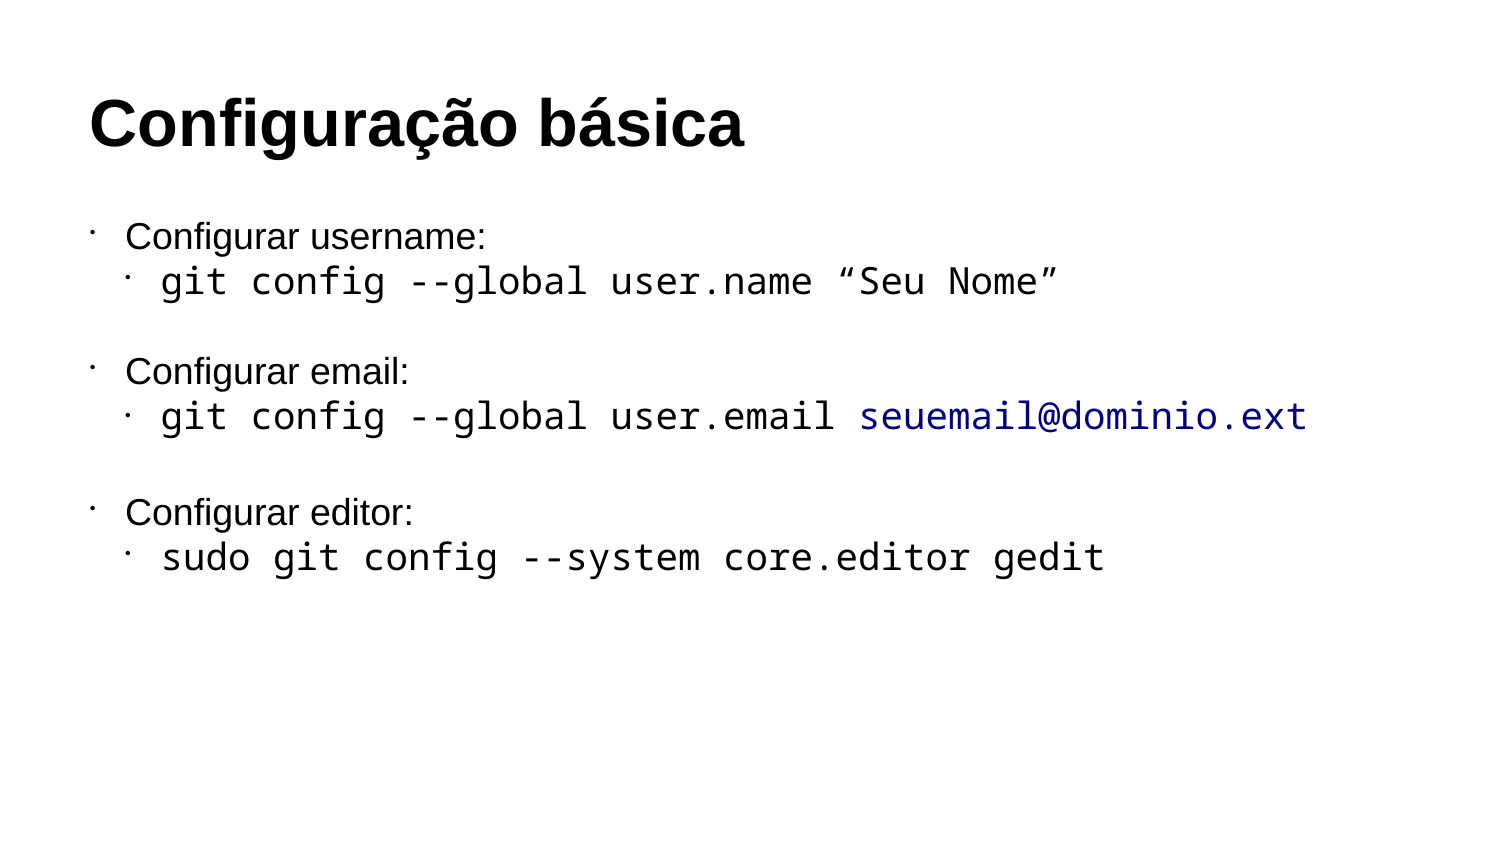

Configuração básica
Configurar username:
git config --global user.name “Seu Nome”
Configurar email:
git config --global user.email seuemail@dominio.ext
Configurar editor:
sudo git config --system core.editor gedit